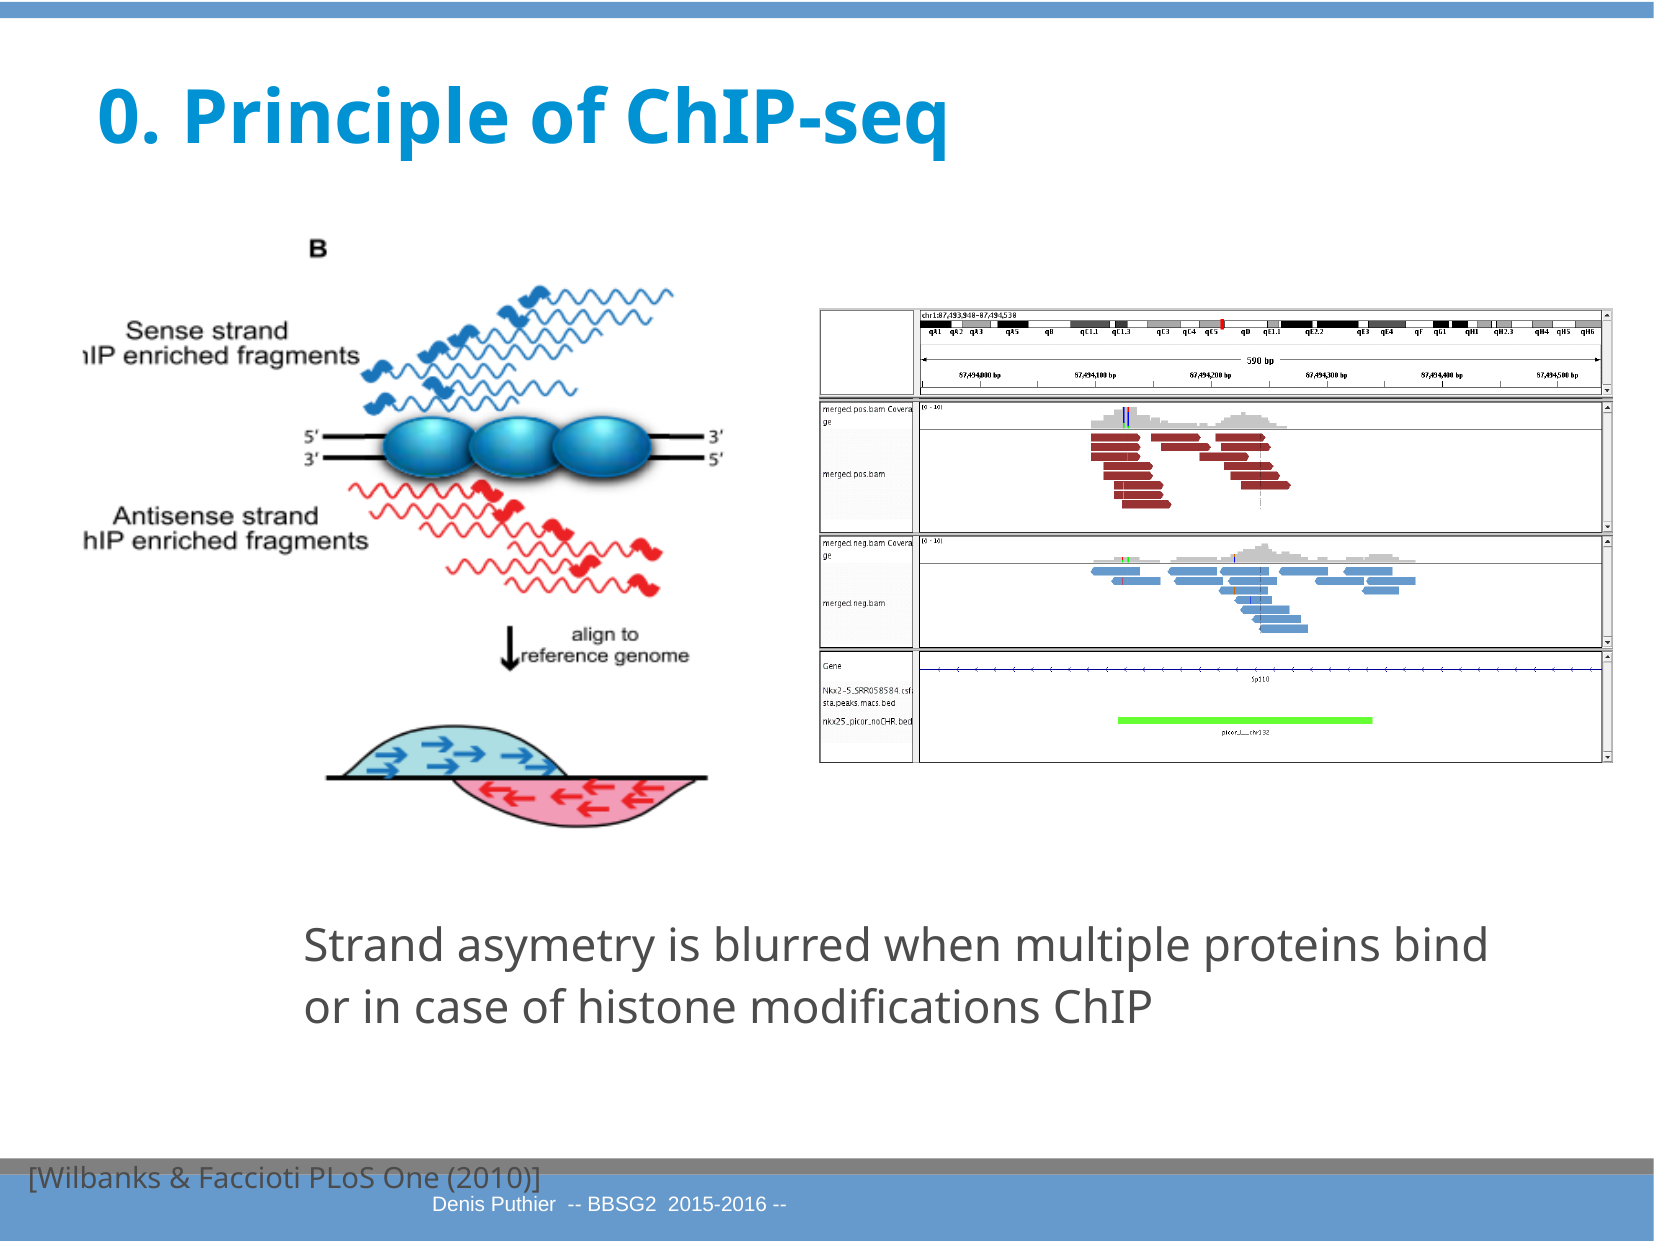

# 0. Principle of ChIP-seq
Strand asymetry is blurred when multiple proteins bind
or in case of histone modifications ChIP
[Wilbanks & Faccioti PLoS One (2010)]